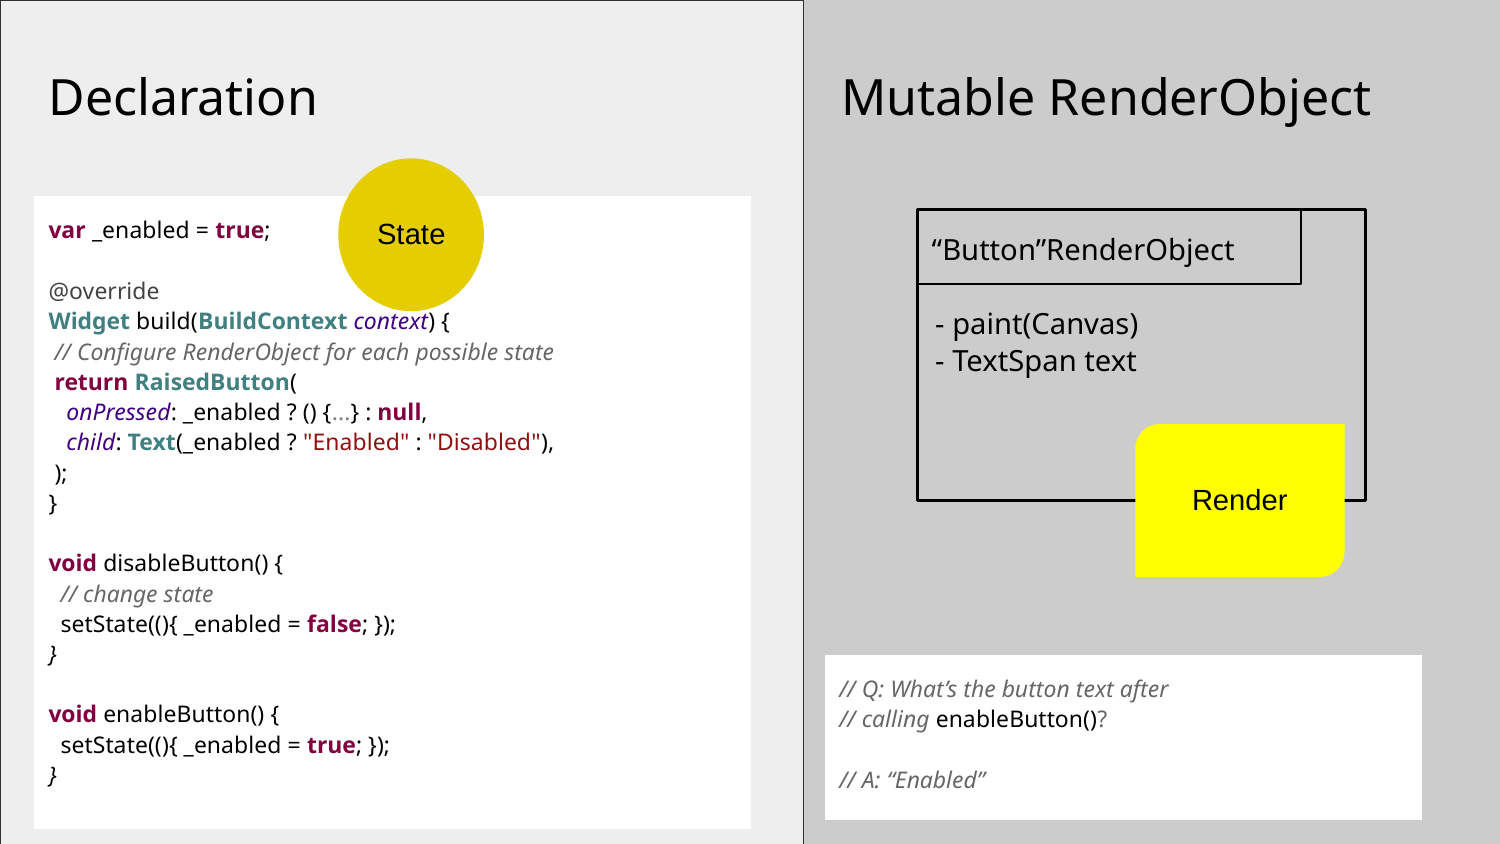

Declaration
Mutable RenderObject
var _enabled = true;
State
“Button”RenderObject
@override
- paint(Canvas)
Widget build(BuildContext context) {
 // Configure RenderObject for each possible state
- TextSpan text
 return RaisedButton(
 onPressed: _enabled ? () {...} : null,
 child: Text(_enabled ? "Enabled" : "Disabled"),
 );
Render
}
void disableButton() {
 // change state
 setState((){ _enabled = false; });
}
// Q: What’s the button text after
void enableButton() {
// calling enableButton()?
 setState((){ _enabled = true; });
}
// A: “Enabled”